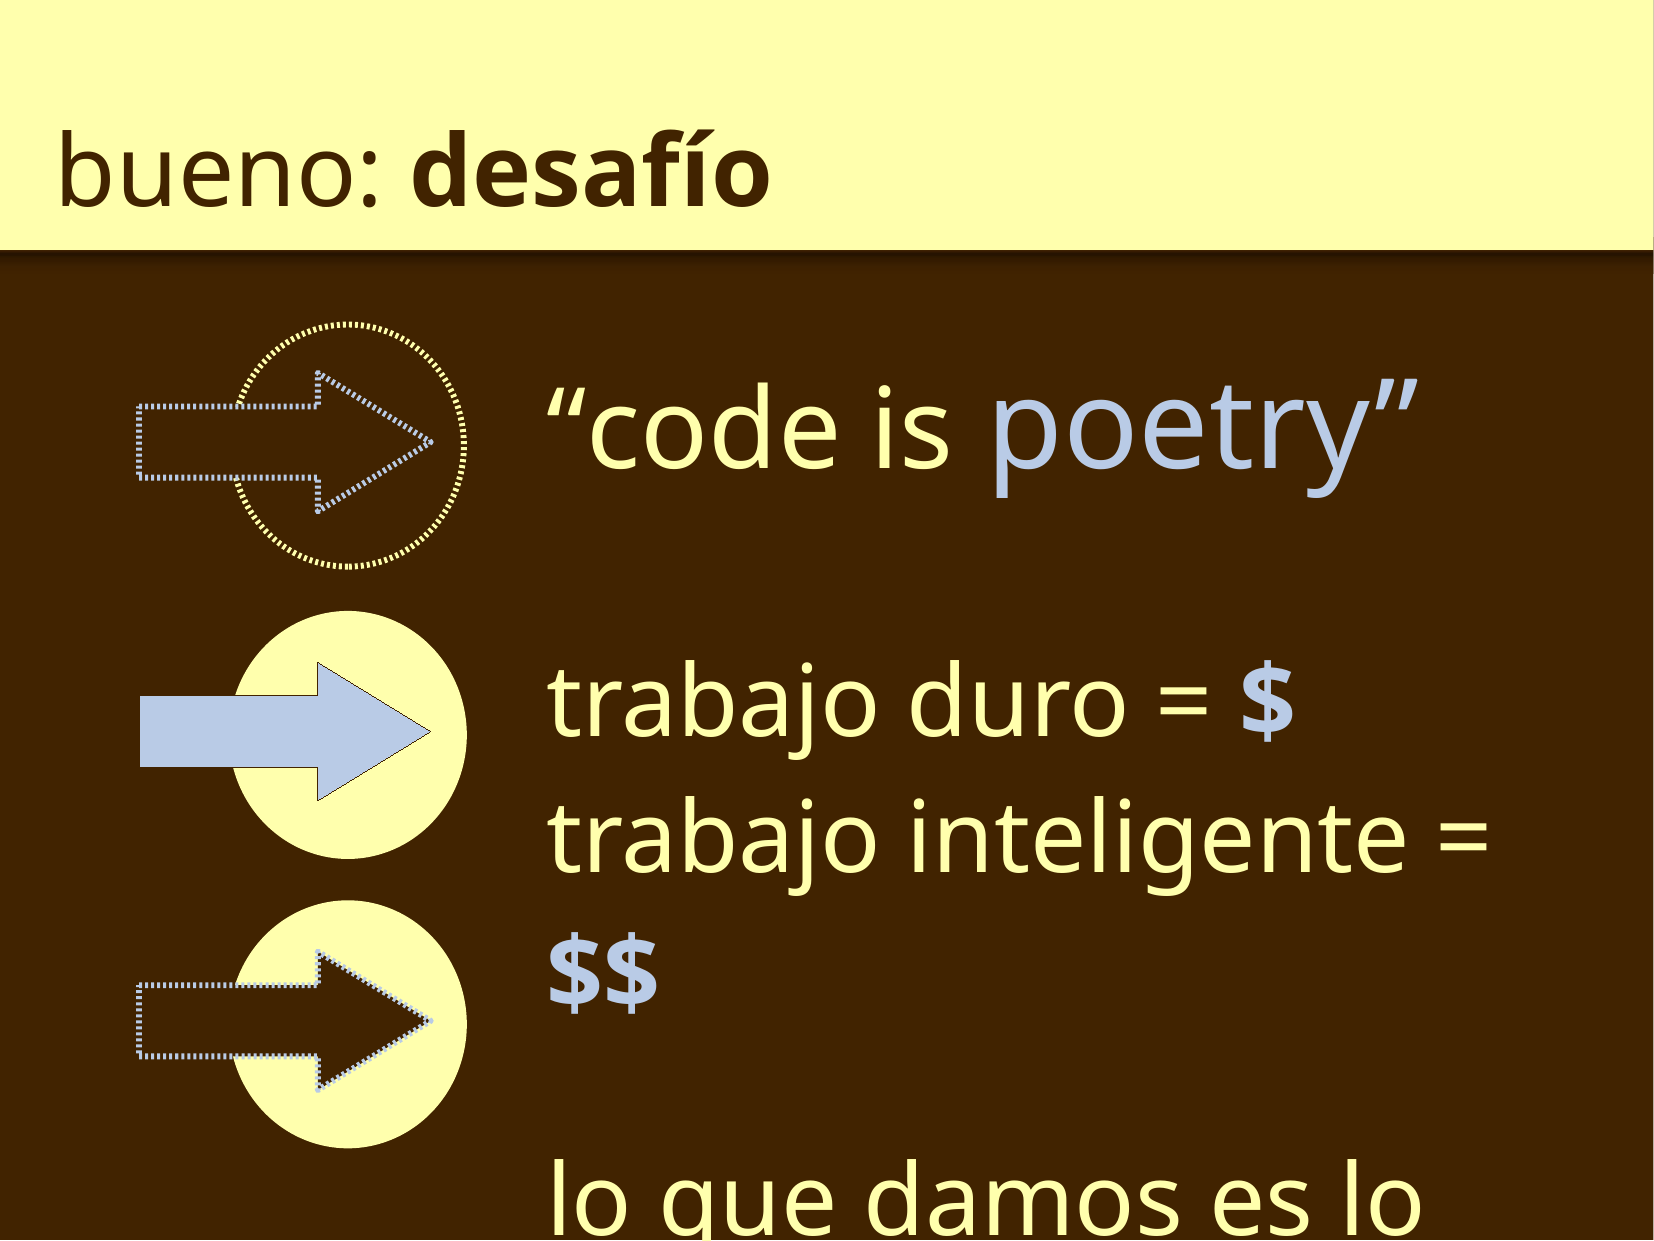

# bueno: desafío
“code is poetry”
trabajo duro = $
trabajo inteligente = $$
lo que damos es lo que recibimos